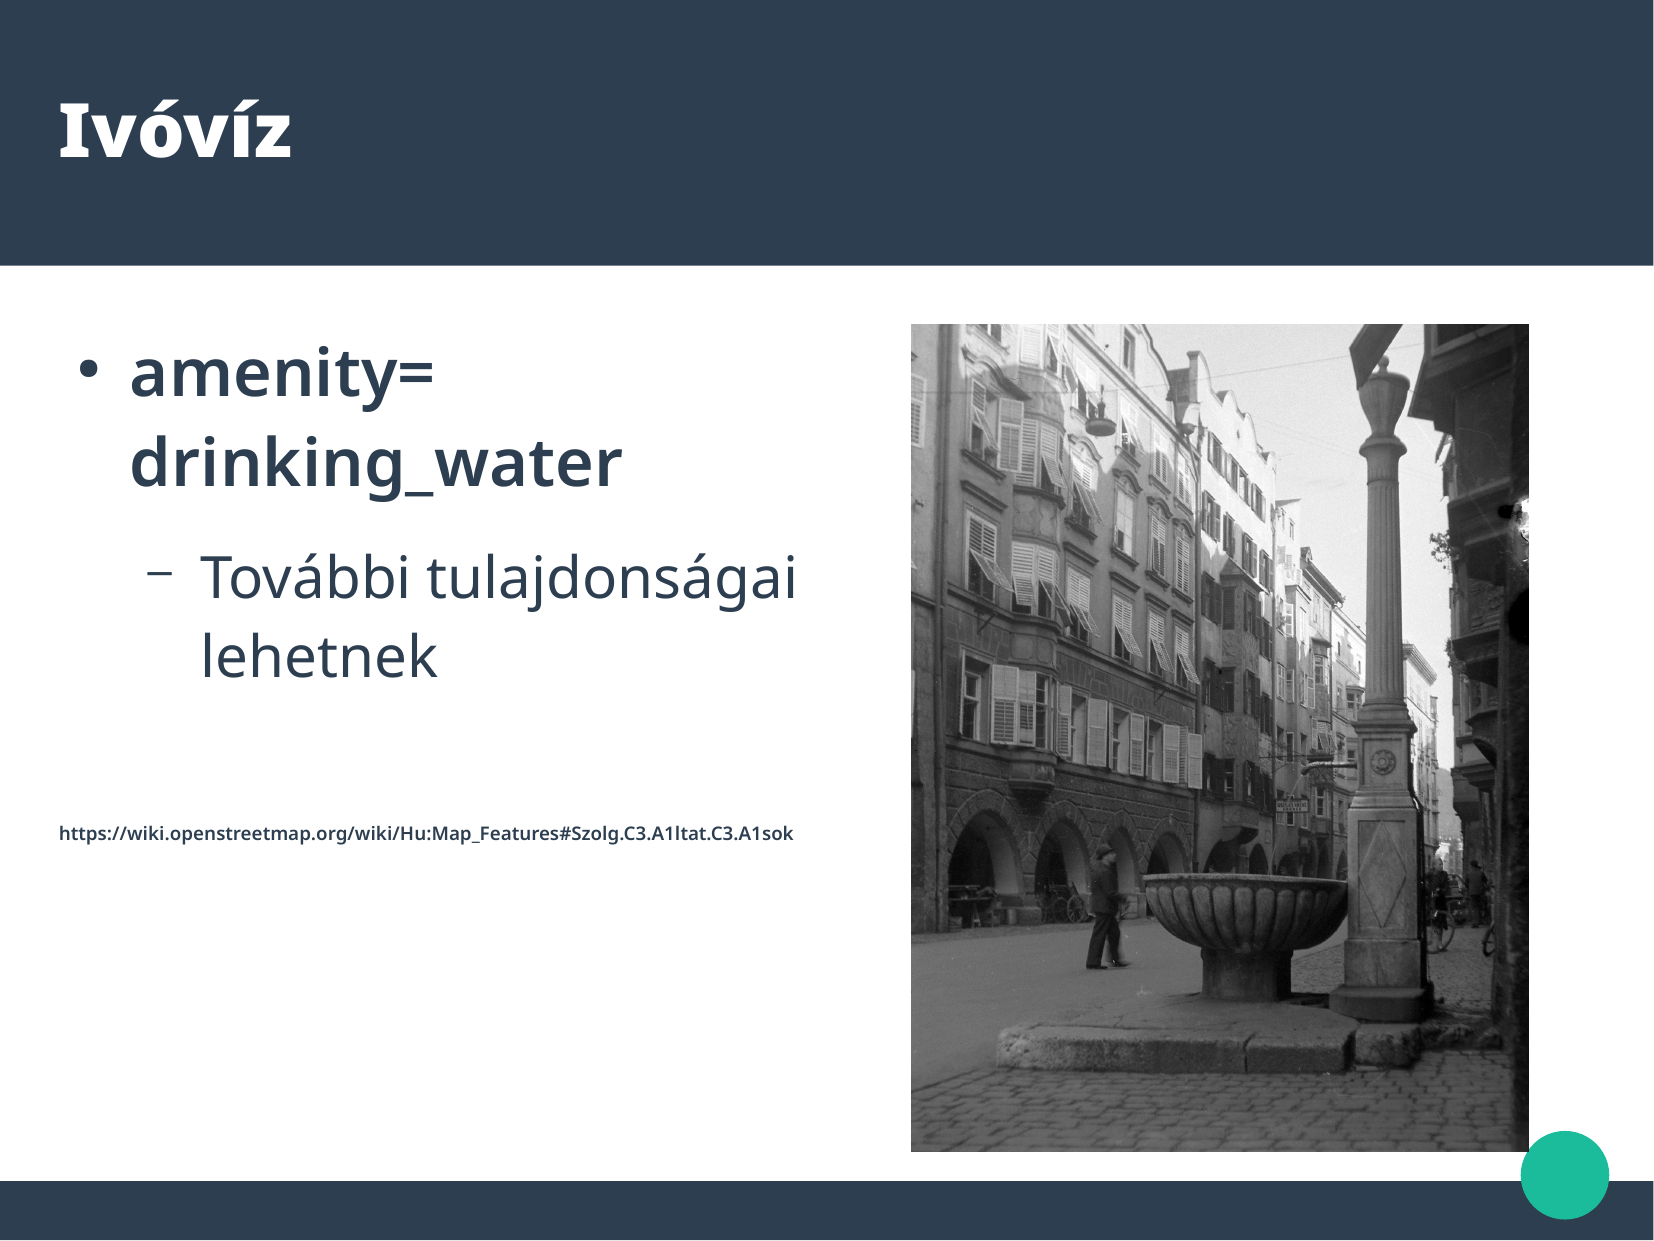

# Ivóvíz
amenity=
drinking_water
További tulajdonságai lehetnek
https://wiki.openstreetmap.org/wiki/Hu:Map_Features#Szolg.C3.A1ltat.C3.A1sok